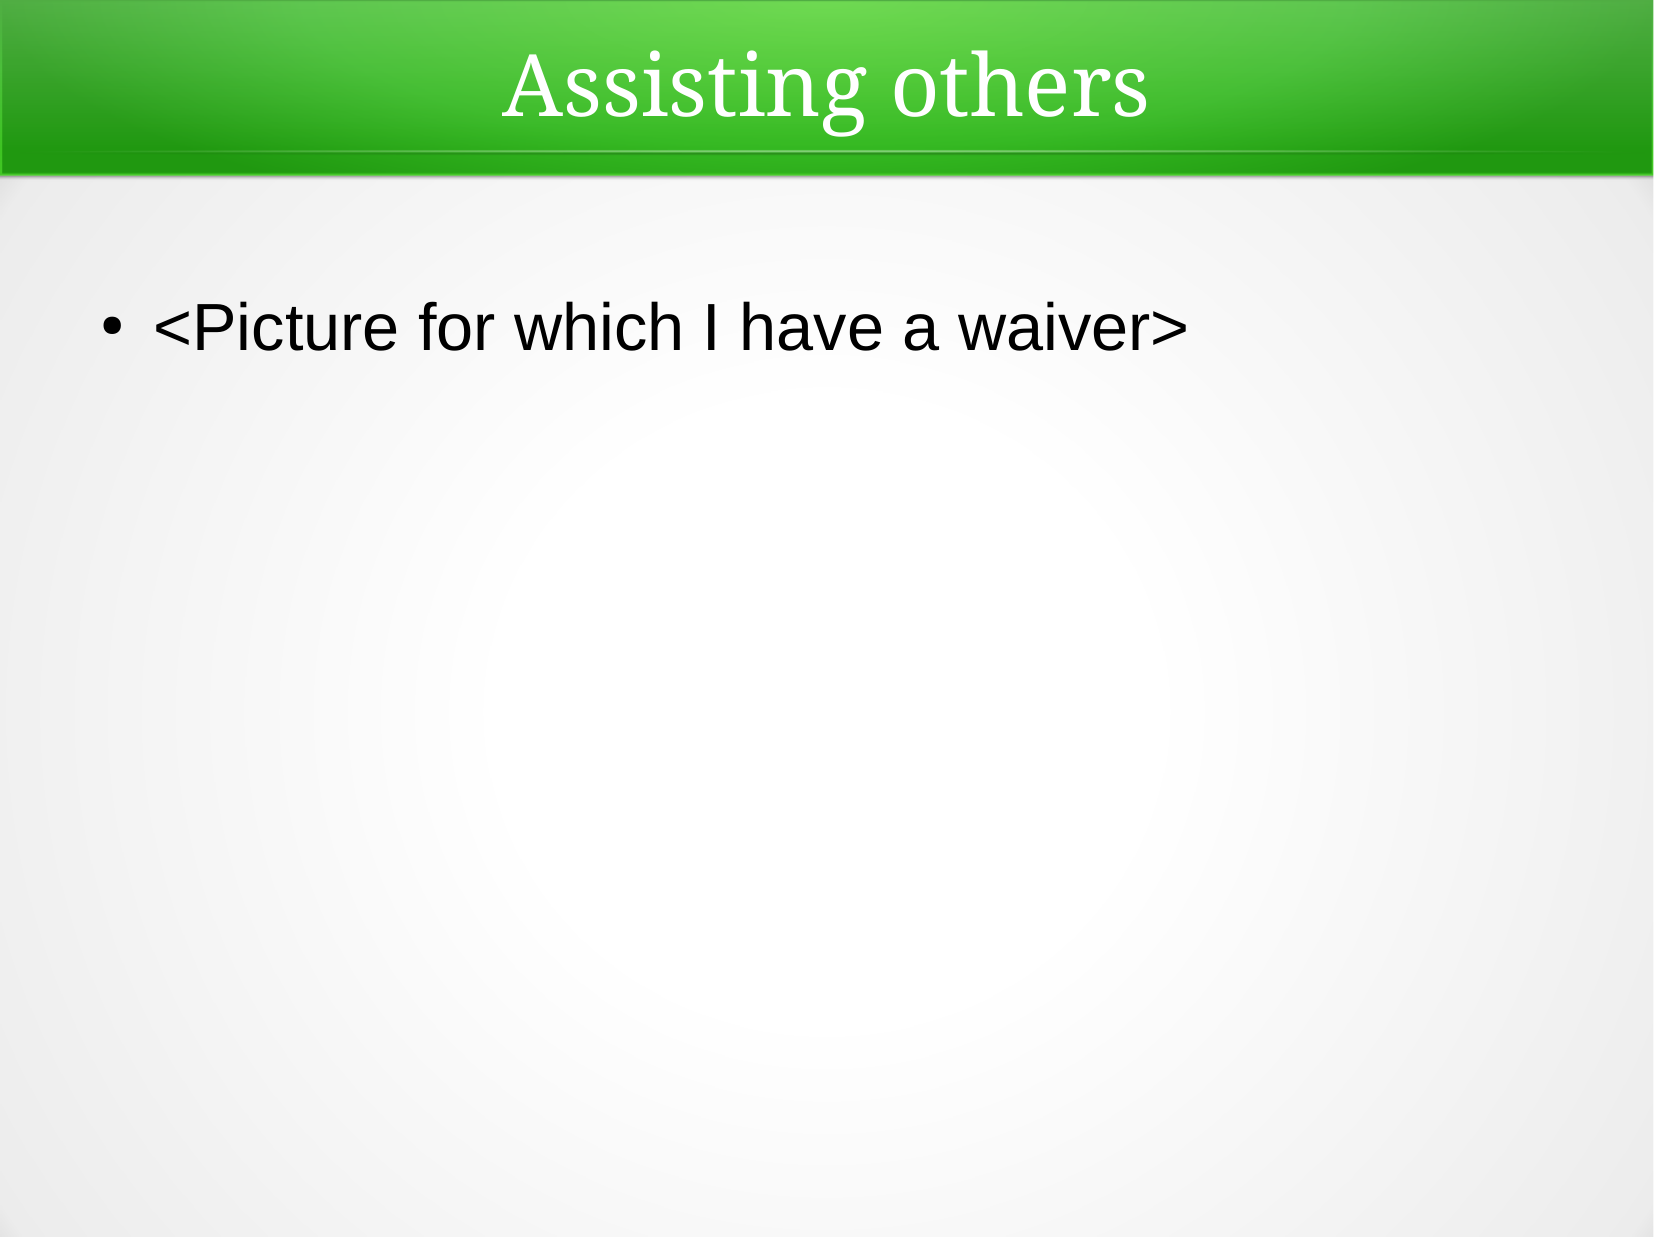

# Assisting others
<Picture for which I have a waiver>